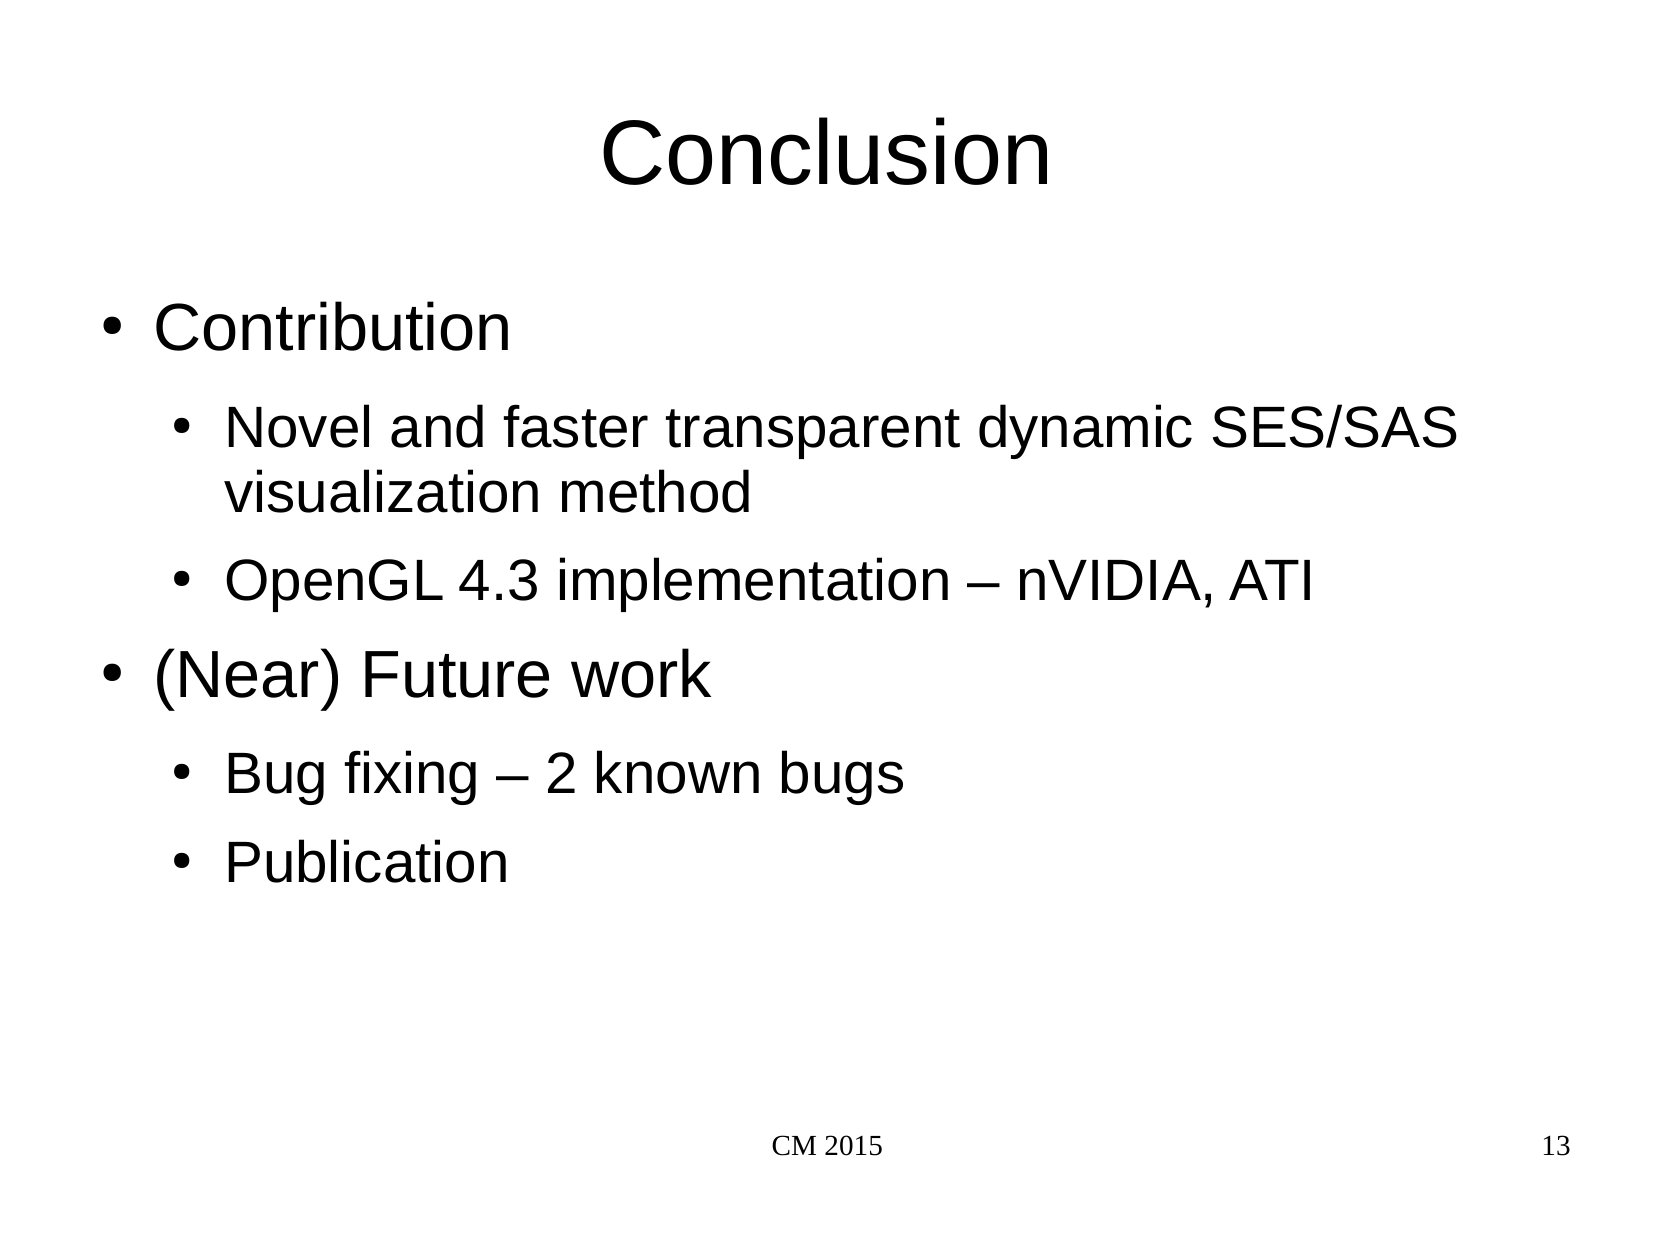

# Conclusion
Contribution
Novel and faster transparent dynamic SES/SAS visualization method
OpenGL 4.3 implementation – nVIDIA, ATI
(Near) Future work
Bug fixing – 2 known bugs
Publication
CM 2015
13